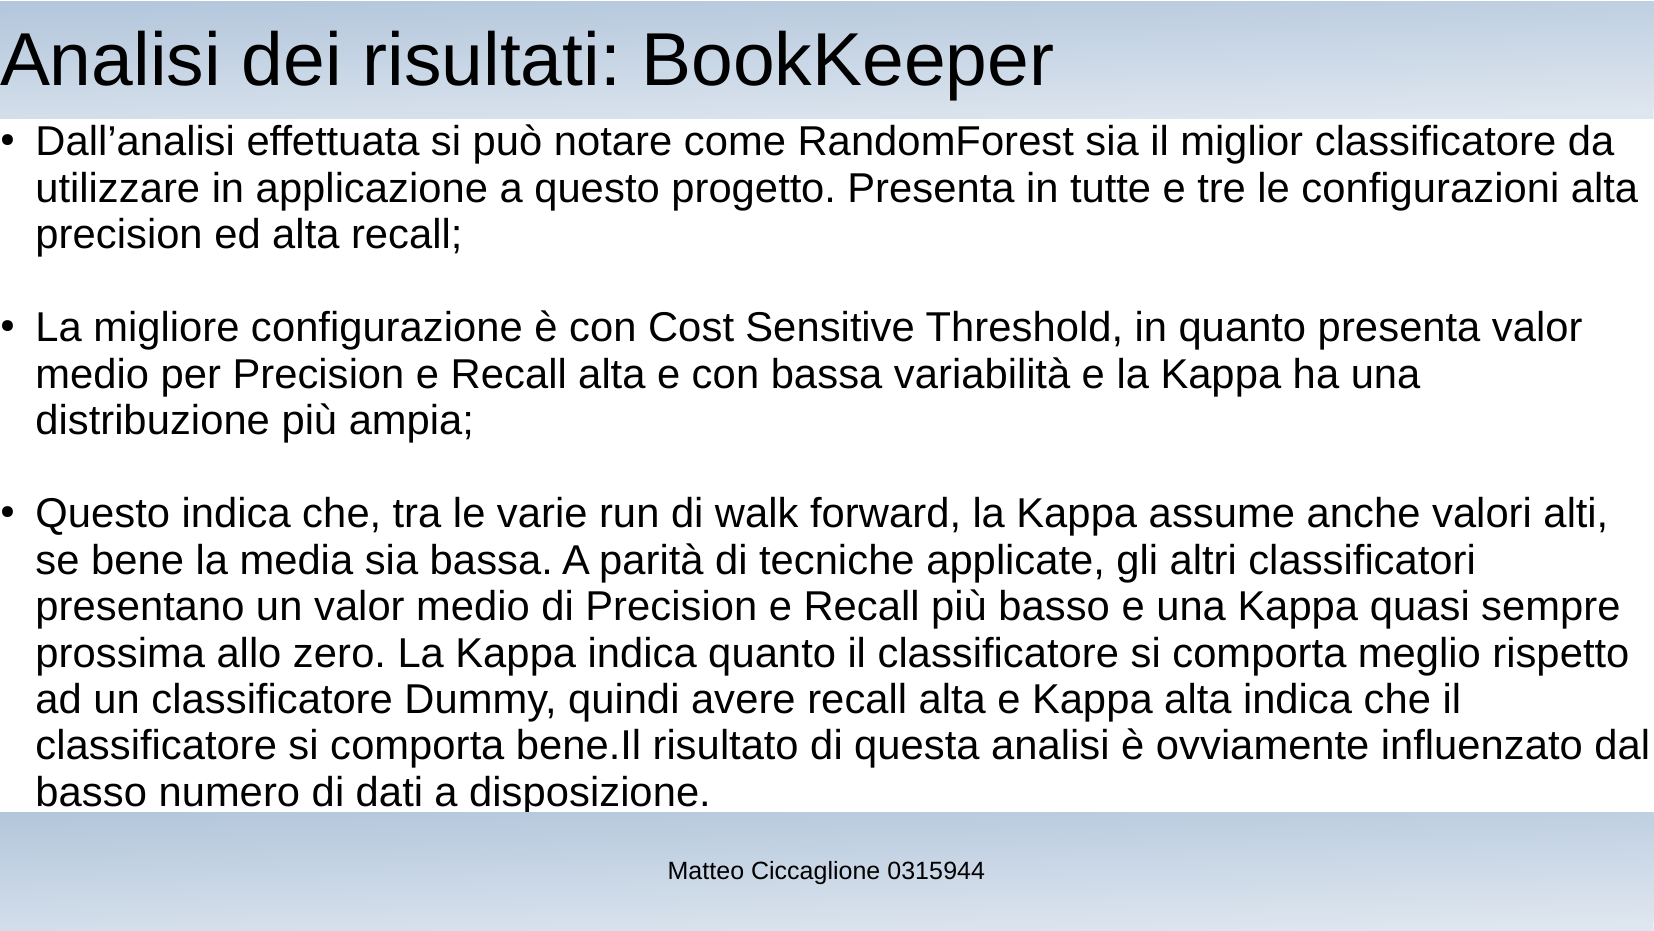

Analisi dei risultati: BookKeeper
# Dall’analisi effettuata si può notare come RandomForest sia il miglior classificatore da utilizzare in applicazione a questo progetto. Presenta in tutte e tre le configurazioni alta precision ed alta recall;
La migliore configurazione è con Cost Sensitive Threshold, in quanto presenta valor medio per Precision e Recall alta e con bassa variabilità e la Kappa ha una distribuzione più ampia;
Questo indica che, tra le varie run di walk forward, la Kappa assume anche valori alti, se bene la media sia bassa. A parità di tecniche applicate, gli altri classificatori presentano un valor medio di Precision e Recall più basso e una Kappa quasi sempre prossima allo zero. La Kappa indica quanto il classificatore si comporta meglio rispetto ad un classificatore Dummy, quindi avere recall alta e Kappa alta indica che il classificatore si comporta bene.Il risultato di questa analisi è ovviamente influenzato dal basso numero di dati a disposizione.
Matteo Ciccaglione 0315944